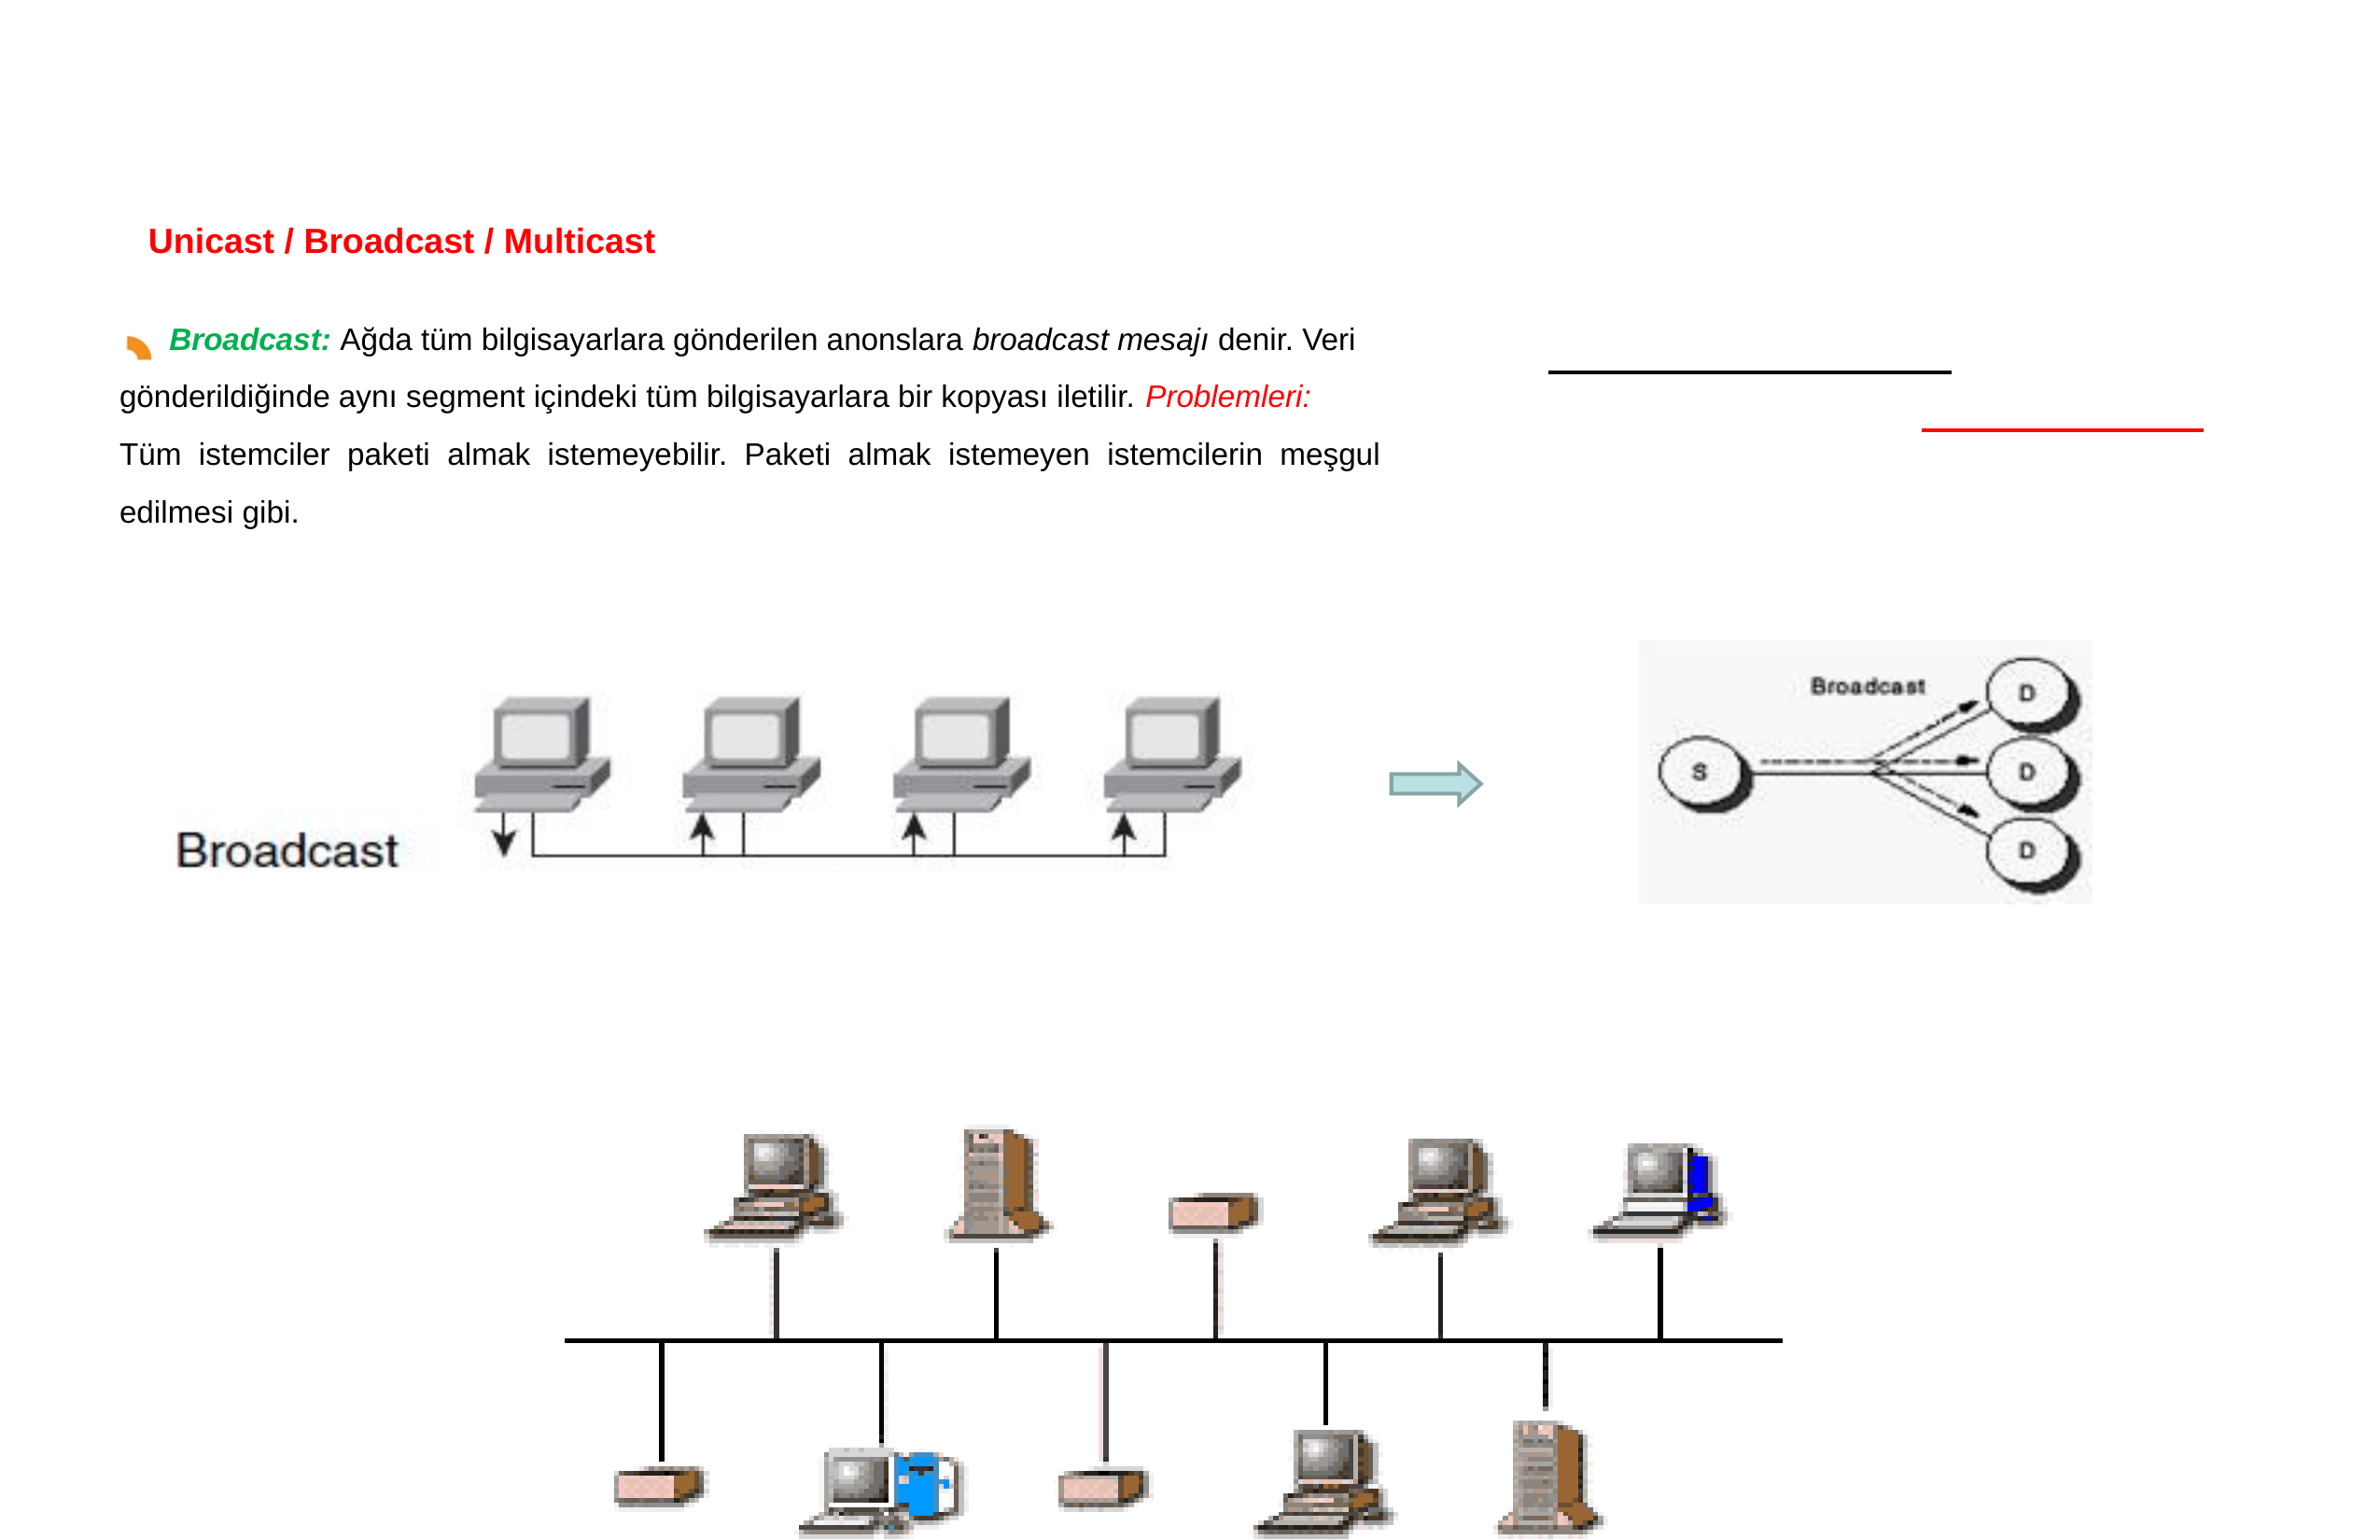

Unicast / Broadcast / Multicast
 Broadcast: Ağda tüm bilgisayarlara gönderilen anonslara broadcast mesajı denir. Veri
gönderildiğinde aynı segment içindeki tüm bilgisayarlara bir kopyası iletilir. Problemleri:
Tüm istemciler paketi almak istemeyebilir. Paketi almak istemeyen istemcilerin meşgul
edilmesi gibi.